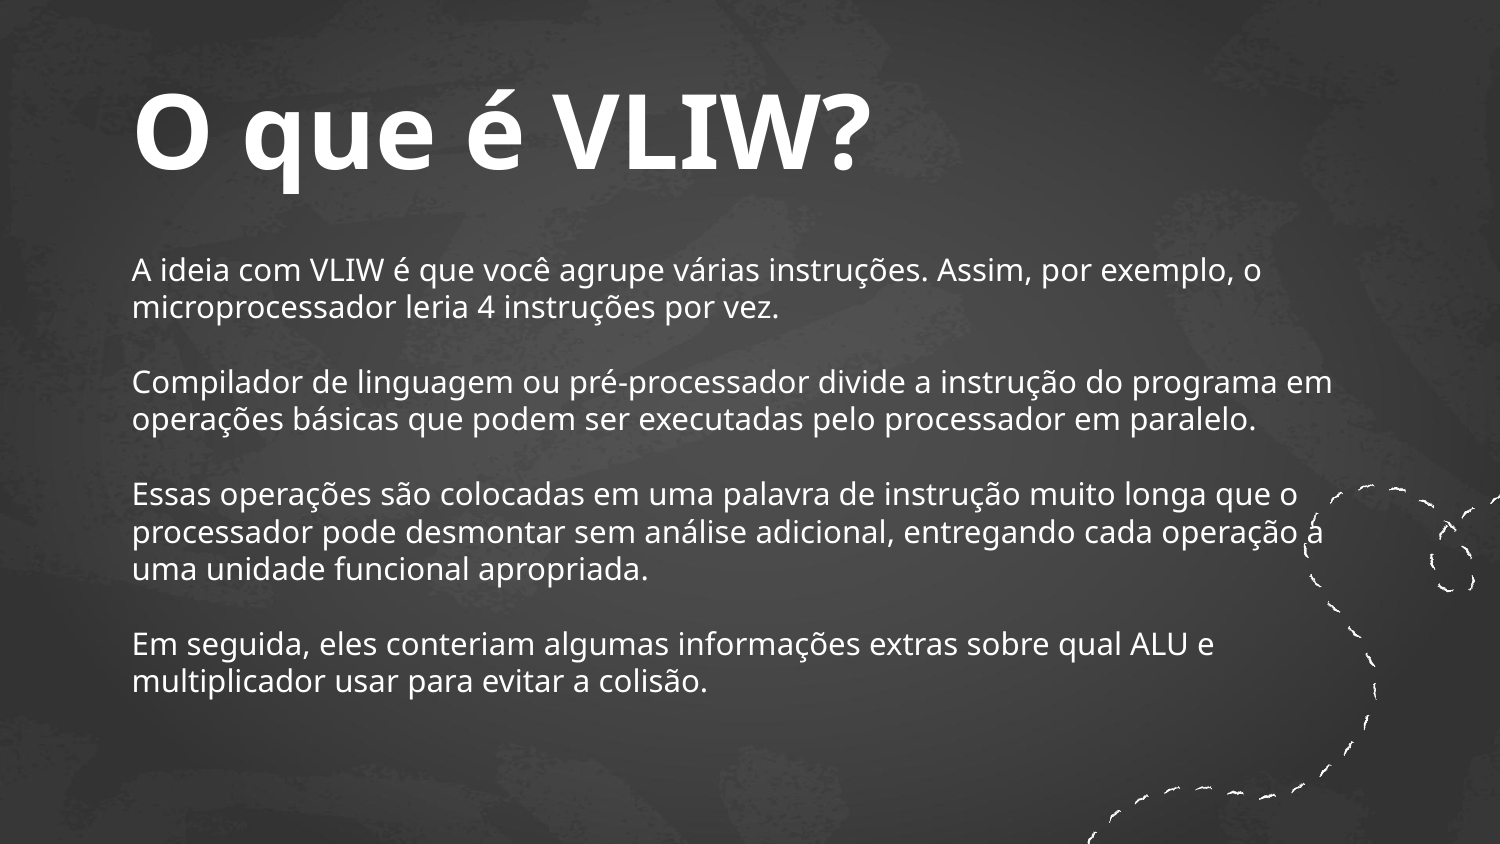

# O que é VLIW?
A ideia com VLIW é que você agrupe várias instruções. Assim, por exemplo, o microprocessador leria 4 instruções por vez.
Compilador de linguagem ou pré-processador divide a instrução do programa em operações básicas que podem ser executadas pelo processador em paralelo.
Essas operações são colocadas em uma palavra de instrução muito longa que o processador pode desmontar sem análise adicional, entregando cada operação a uma unidade funcional apropriada.
Em seguida, eles conteriam algumas informações extras sobre qual ALU e multiplicador usar para evitar a colisão.